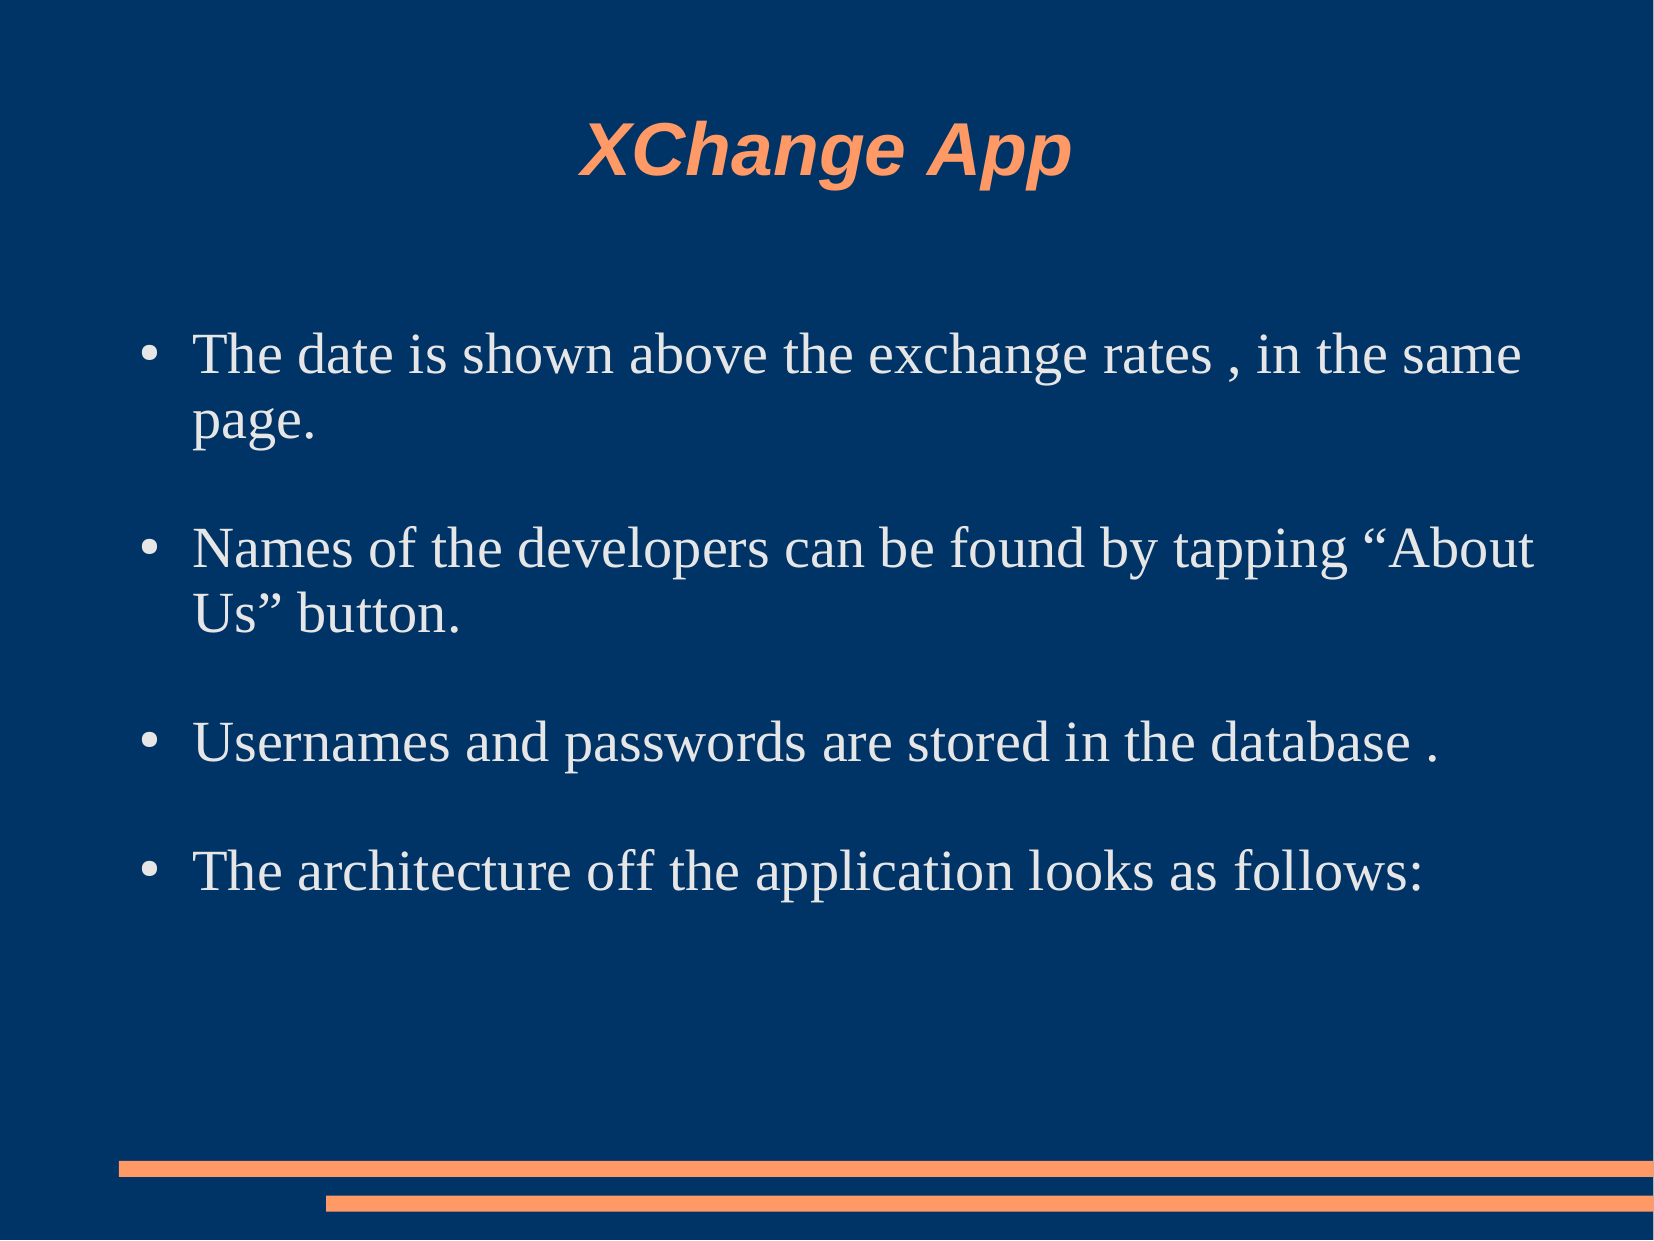

# XChange App
The date is shown above the exchange rates , in the same page.
Names of the developers can be found by tapping “About Us” button.
Usernames and passwords are stored in the database .
The architecture off the application looks as follows: